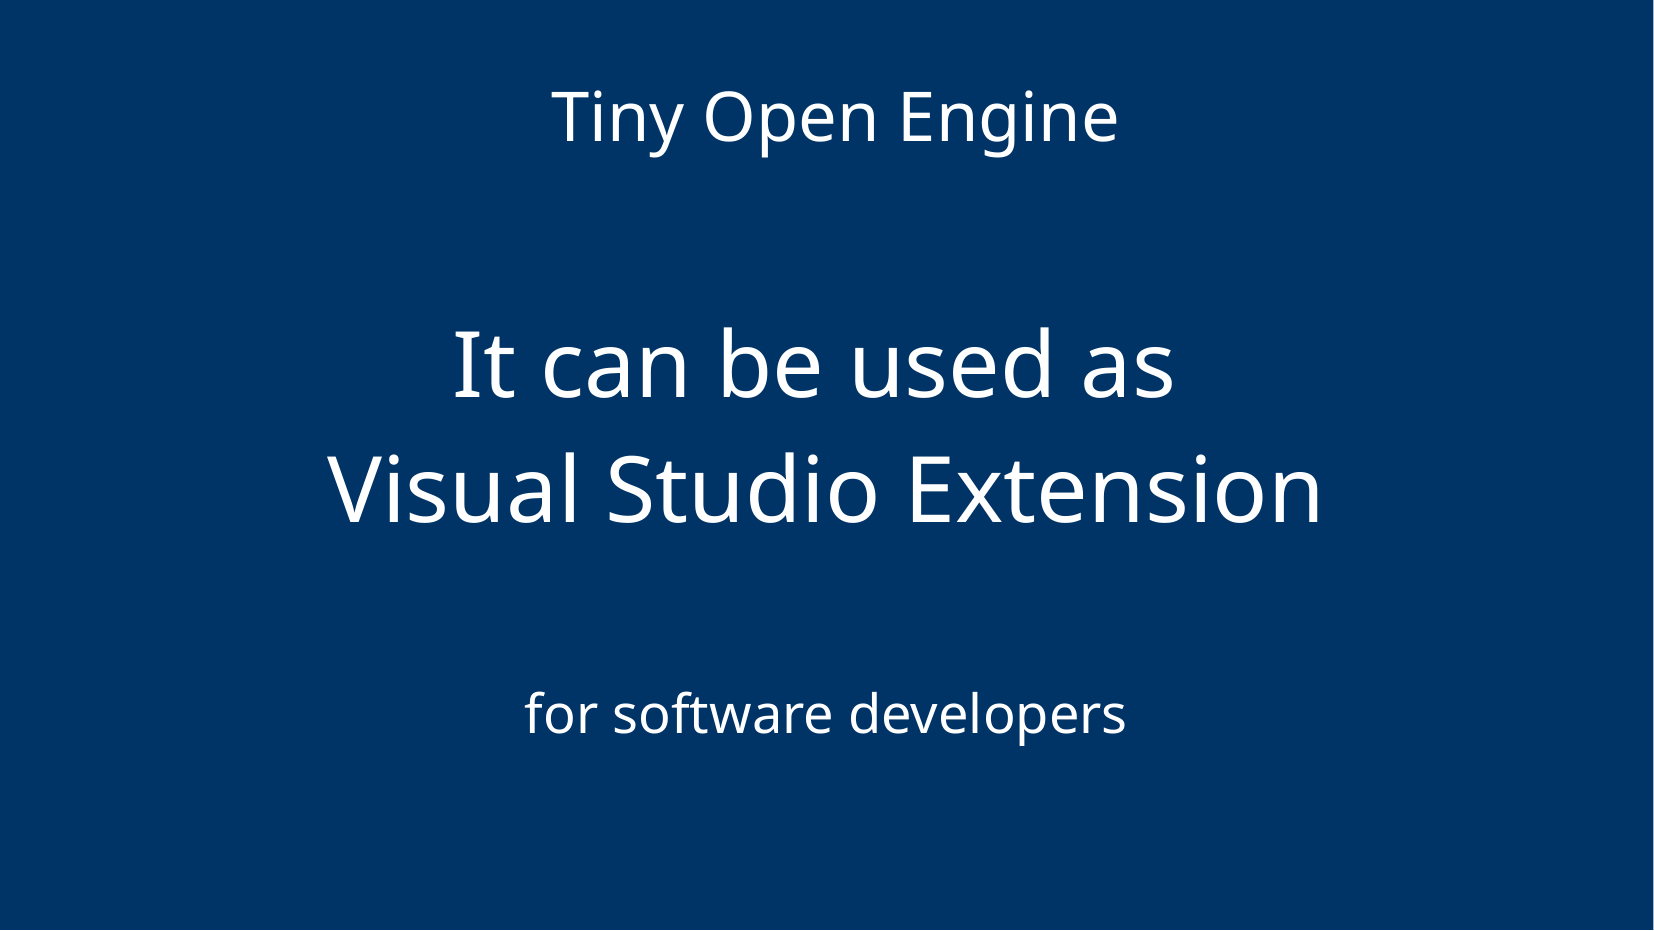

# Tiny Open Engine
It can be used as
Visual Studio Extension
for software developers